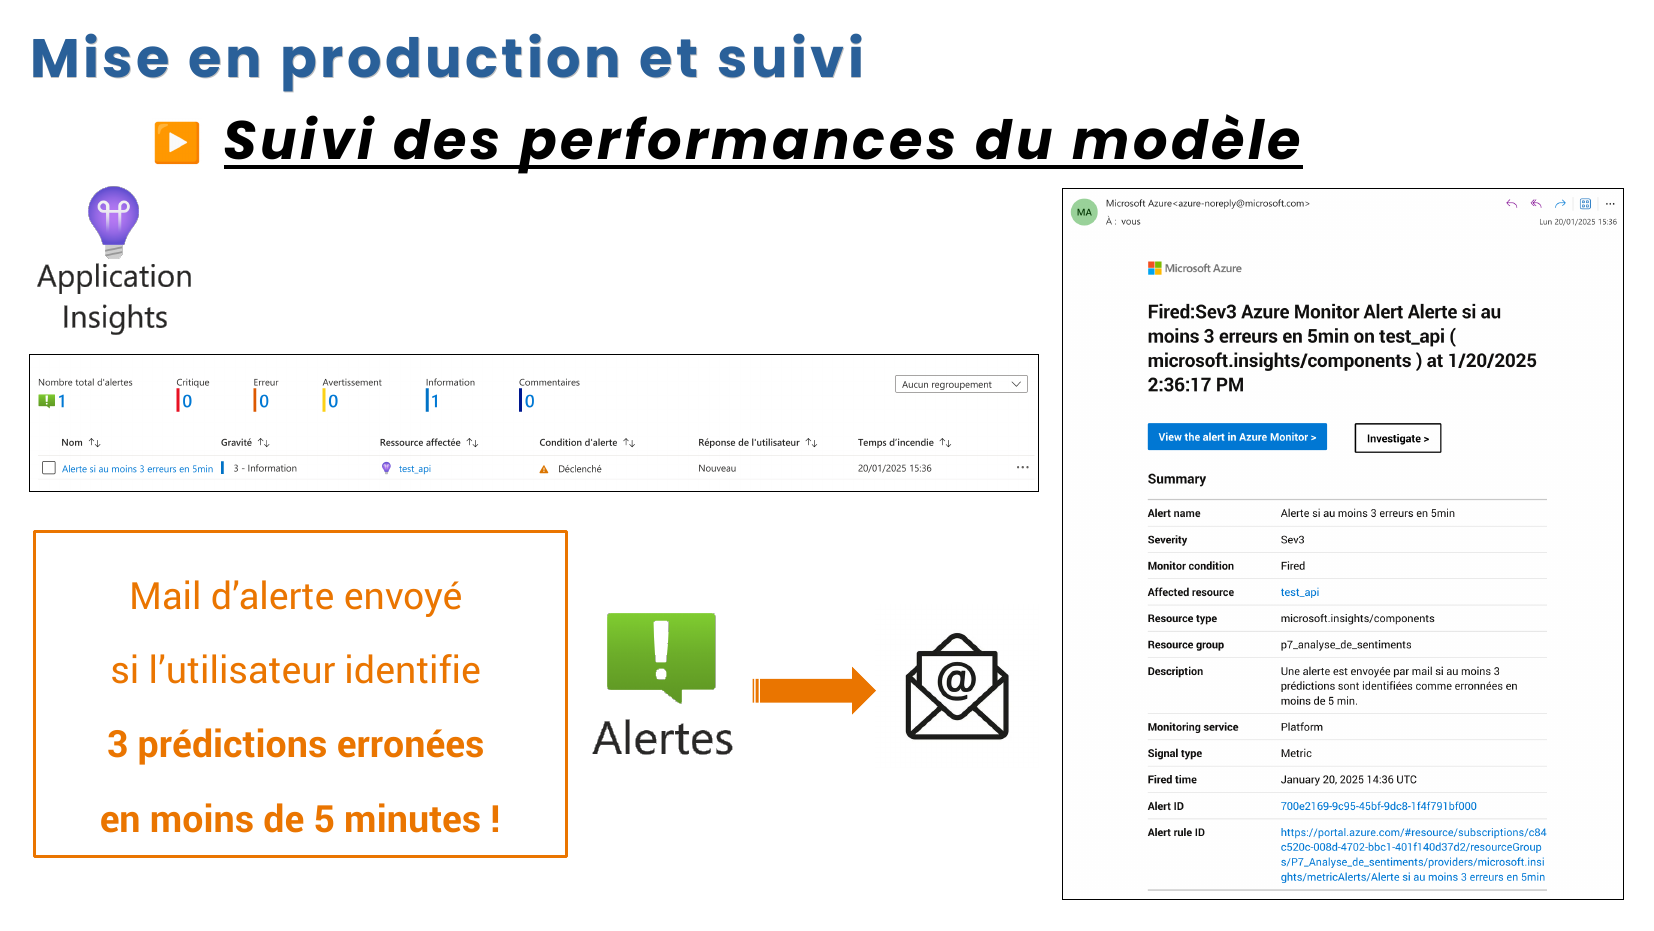

Mise en production et suivi
Suivi des performances du modèle
Mail d’alerte envoyé
si l’utilisateur identifie
3 prédictions erronées
en moins de 5 minutes !